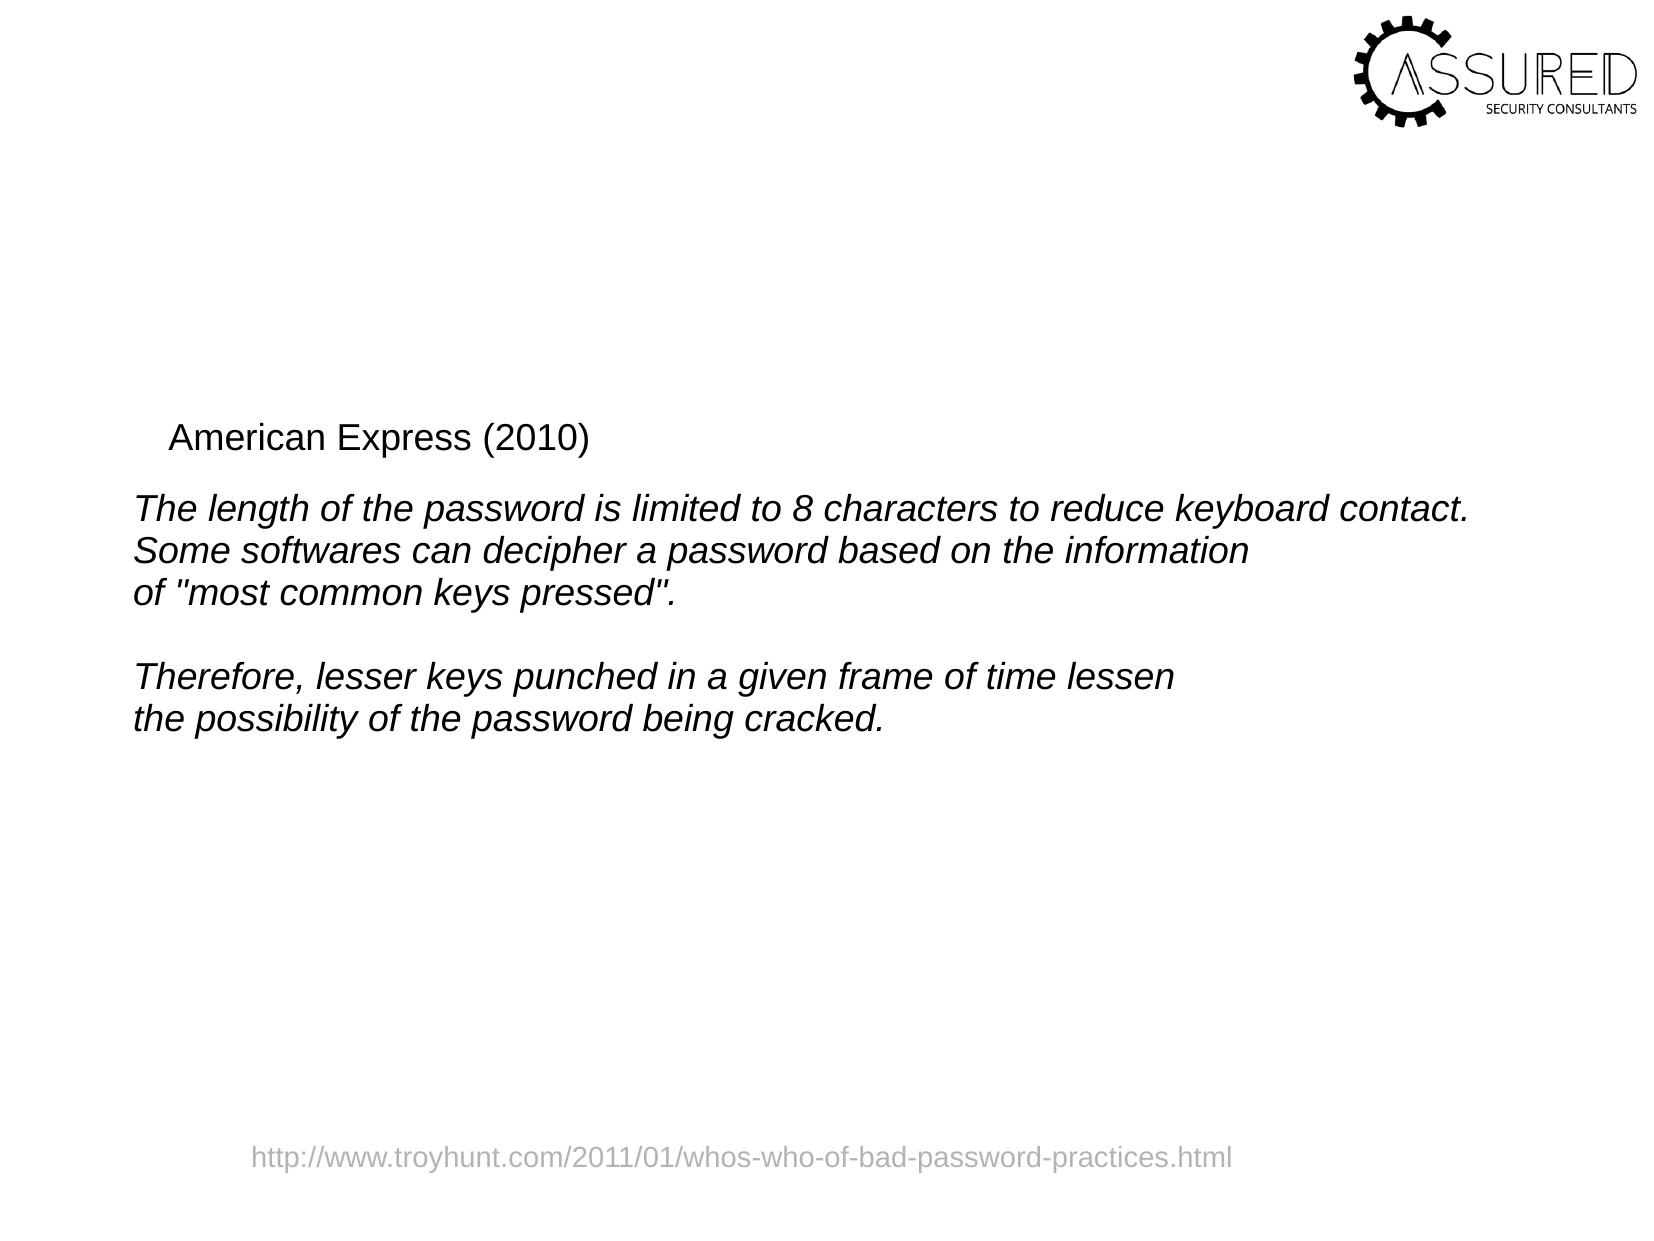

American Express (2010)
The length of the password is limited to 8 characters to reduce keyboard contact.
Some softwares can decipher a password based on the information
of "most common keys pressed".
Therefore, lesser keys punched in a given frame of time lessen
the possibility of the password being cracked.
http://www.troyhunt.com/2011/01/whos-who-of-bad-password-practices.html